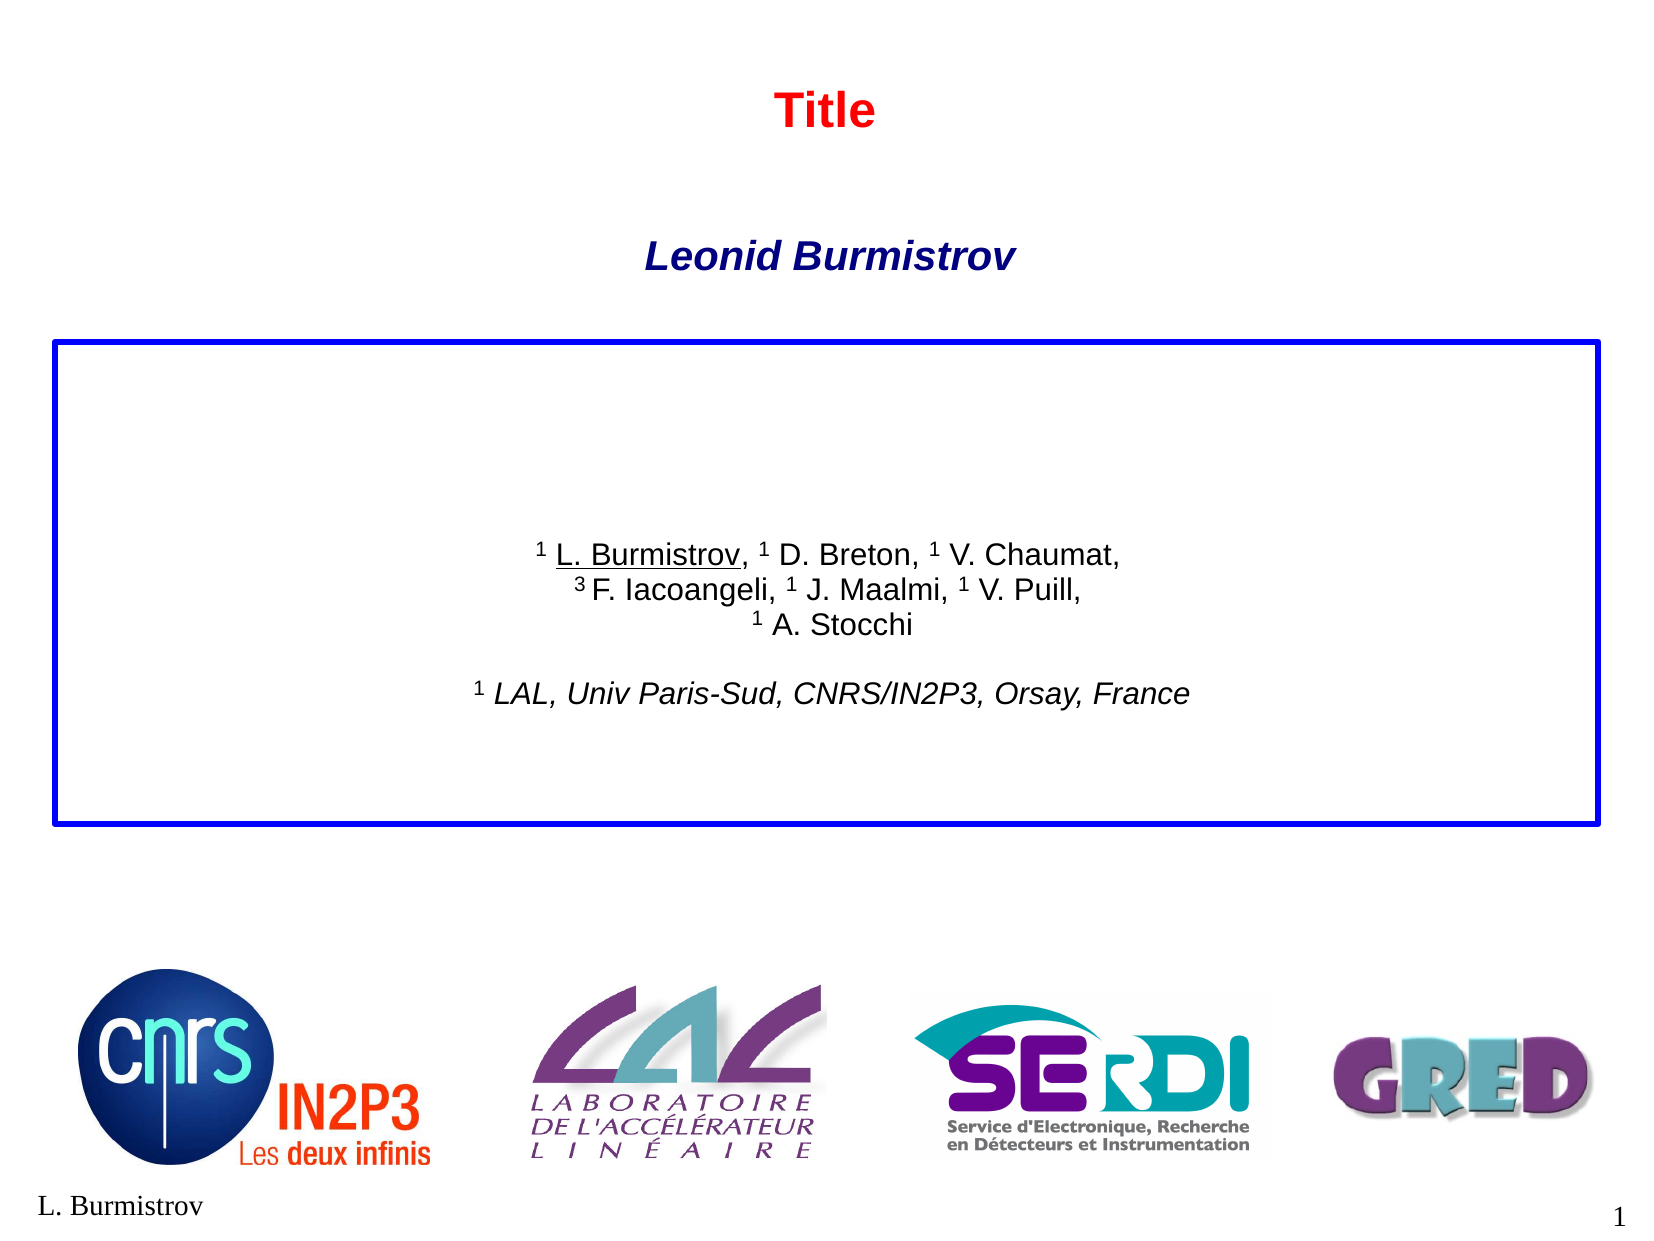

Title
Leonid Burmistrov
1 L. Burmistrov, 1 D. Breton, 1 V. Chaumat,
3 F. Iacoangeli, 1 J. Maalmi, 1 V. Puill,
1 A. Stocchi
1 LAL, Univ Paris-Sud, CNRS/IN2P3, Orsay, France
L. Burmistrov
1